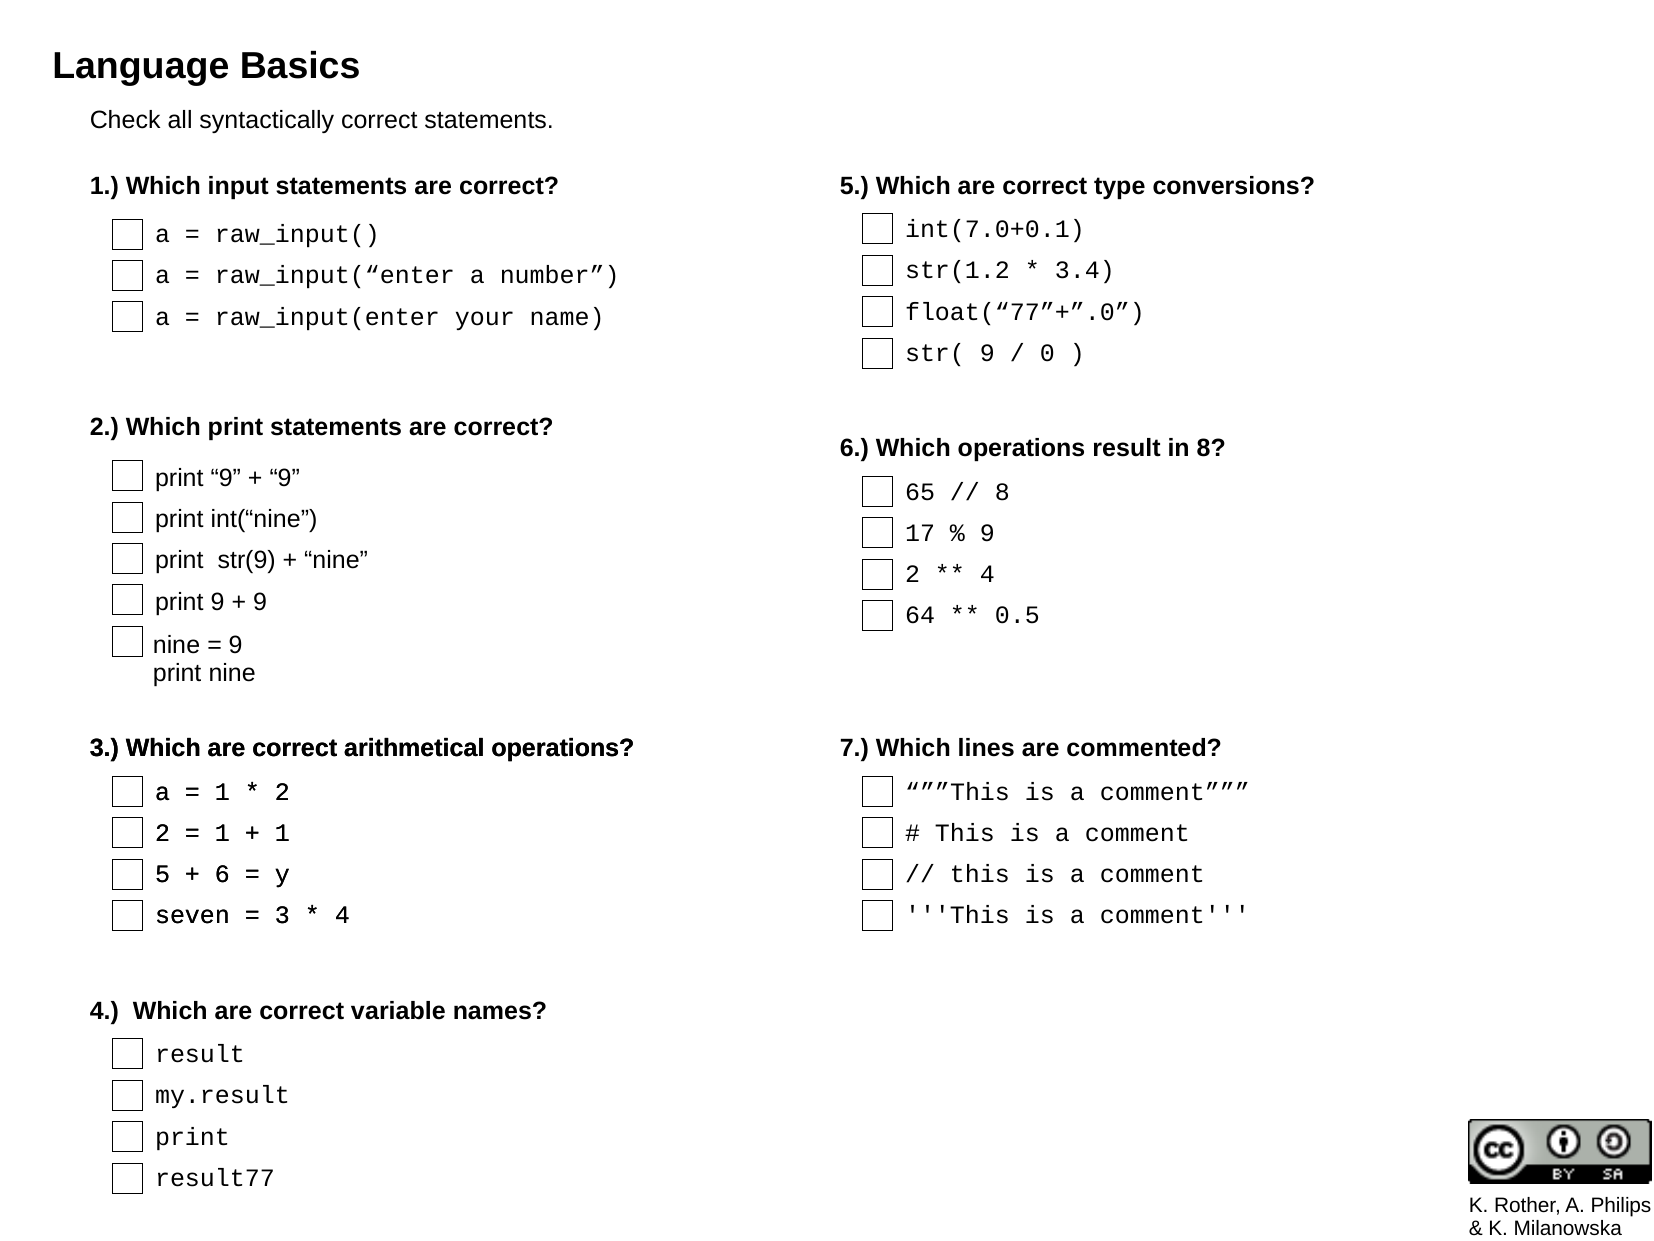

Language Basics
Check all syntactically correct statements.
1.) Which input statements are correct?
a = raw_input()
a = raw_input(“enter a number”)
a = raw_input(enter your name)
5.) Which are correct type conversions?
int(7.0+0.1)
str(1.2 * 3.4)
float(“77”+”.0”)
str( 9 / 0 )
2.) Which print statements are correct?
print “9” + “9”
print int(“nine”)
print str(9) + “nine”
print 9 + 9
nine = 9
print nine
6.) Which operations result in 8?
65 // 8
17 % 9
2 ** 4
64 ** 0.5
3.) Which are correct arithmetical operations?
a = 1 * 2
2 = 1 + 1
5 + 6 = y
seven = 3 * 4
3.) Which are correct arithmetical operations?
a = 1 * 2
2 = 1 + 1
5 + 6 = y
seven = 3 * 4
7.) Which lines are commented?
“””This is a comment”””
# This is a comment
// this is a comment
'''This is a comment'''
4.) Which are correct variable names?
result
my.result
print
result77